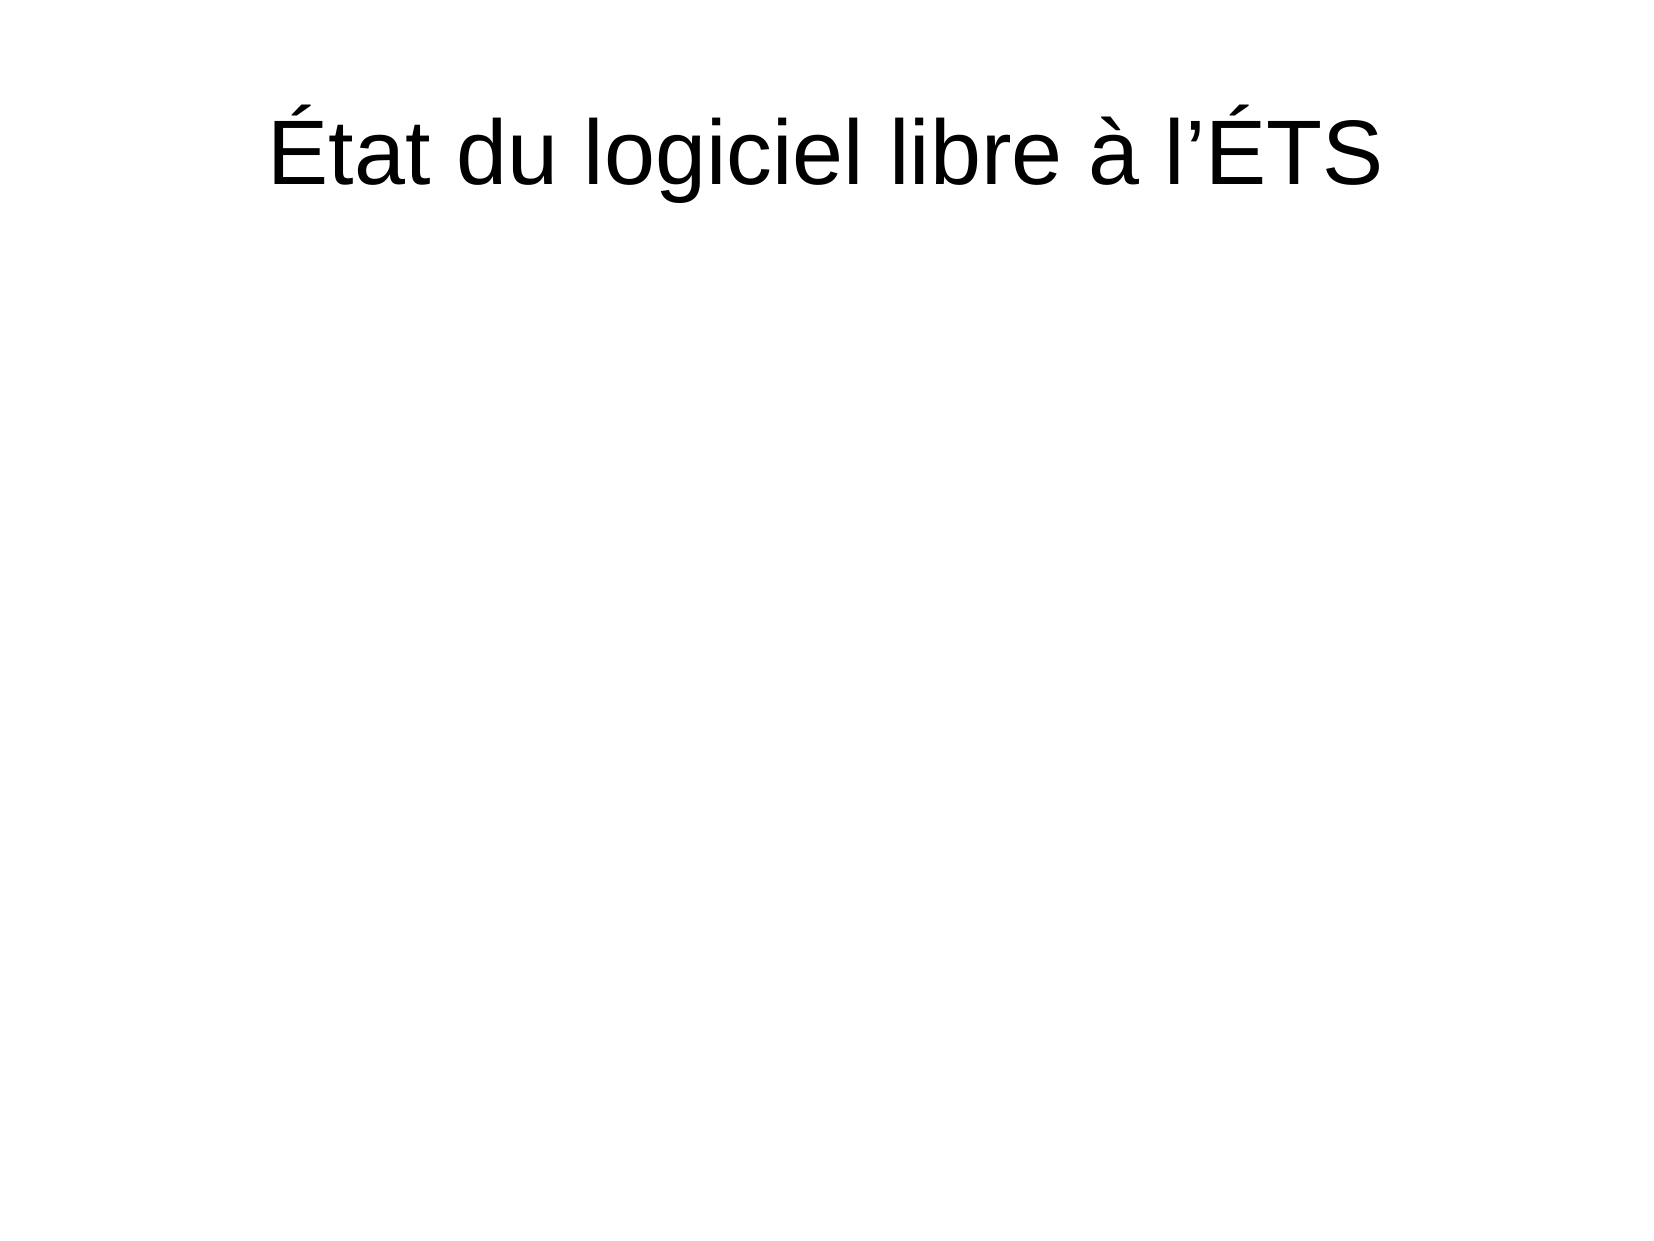

# État du logiciel libre à l’ÉTS